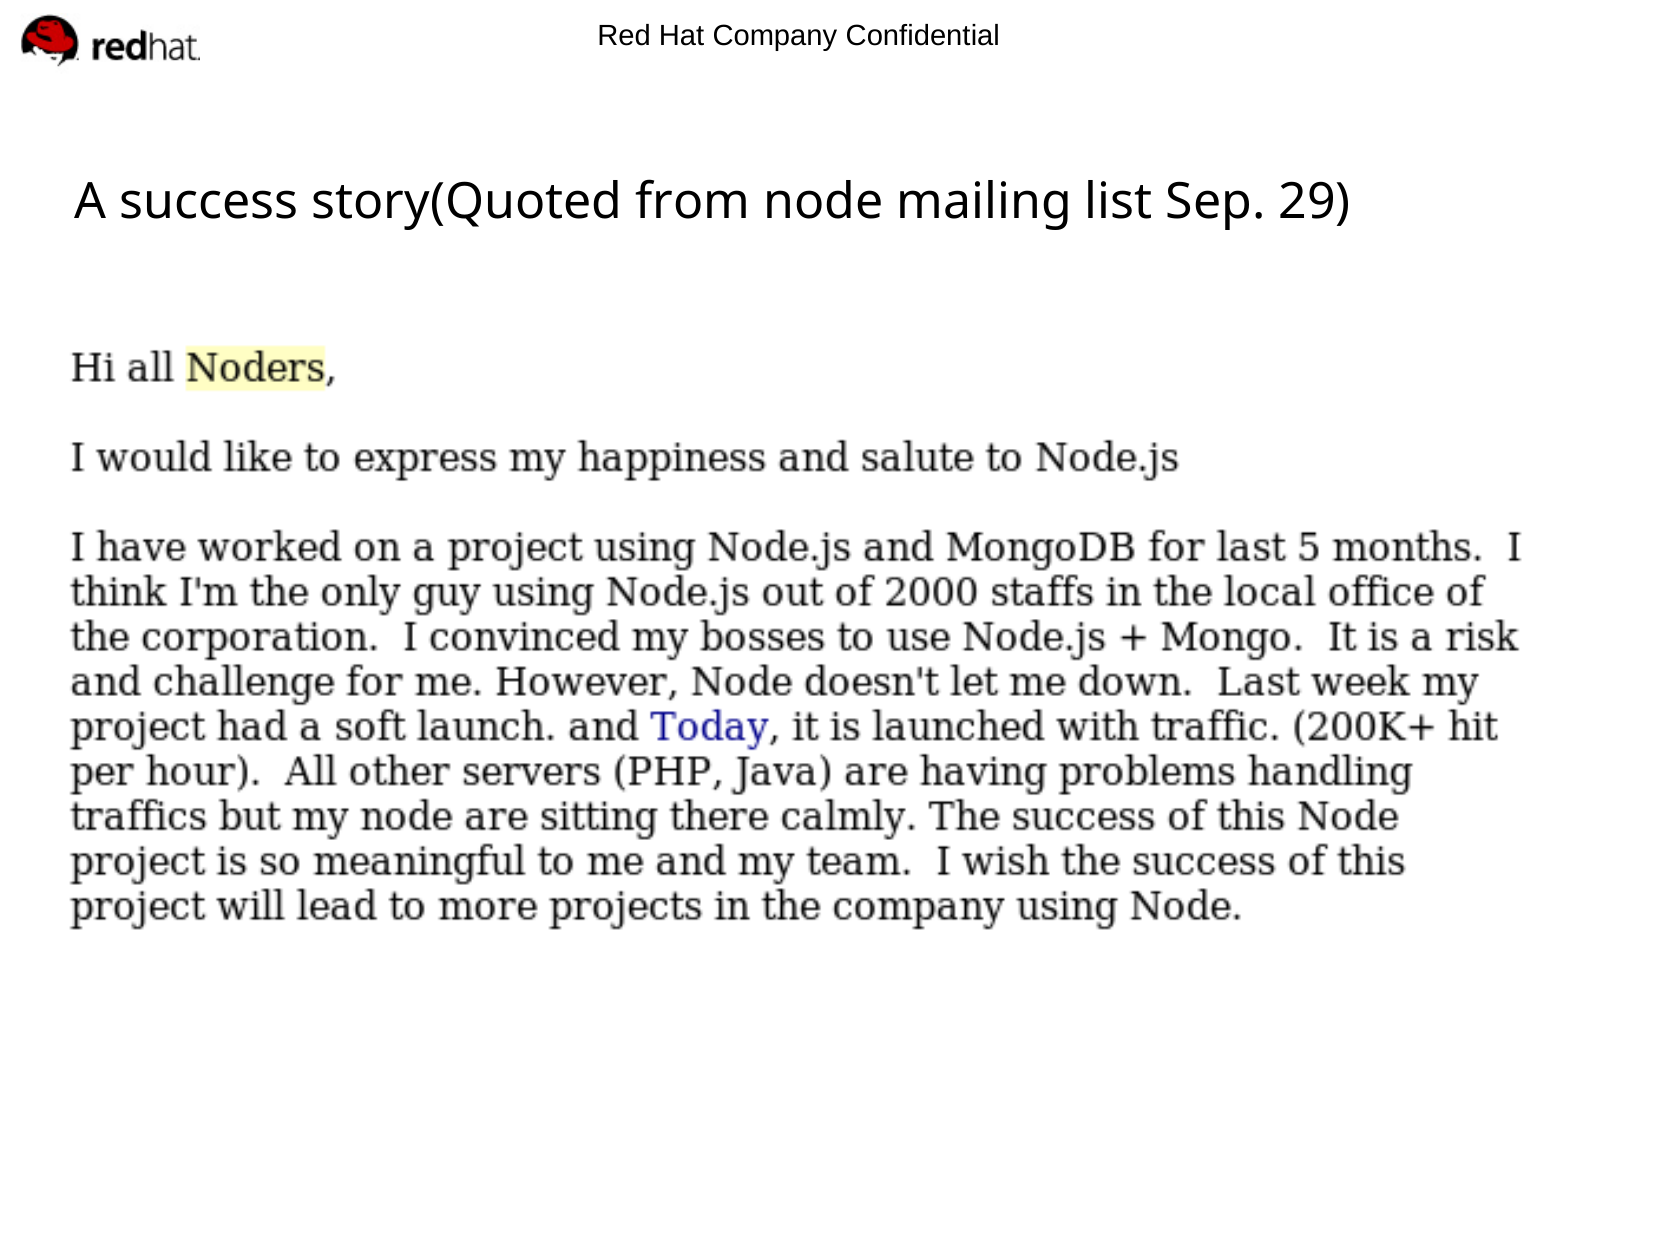

# A success story(Quoted from node mailing list Sep. 29)